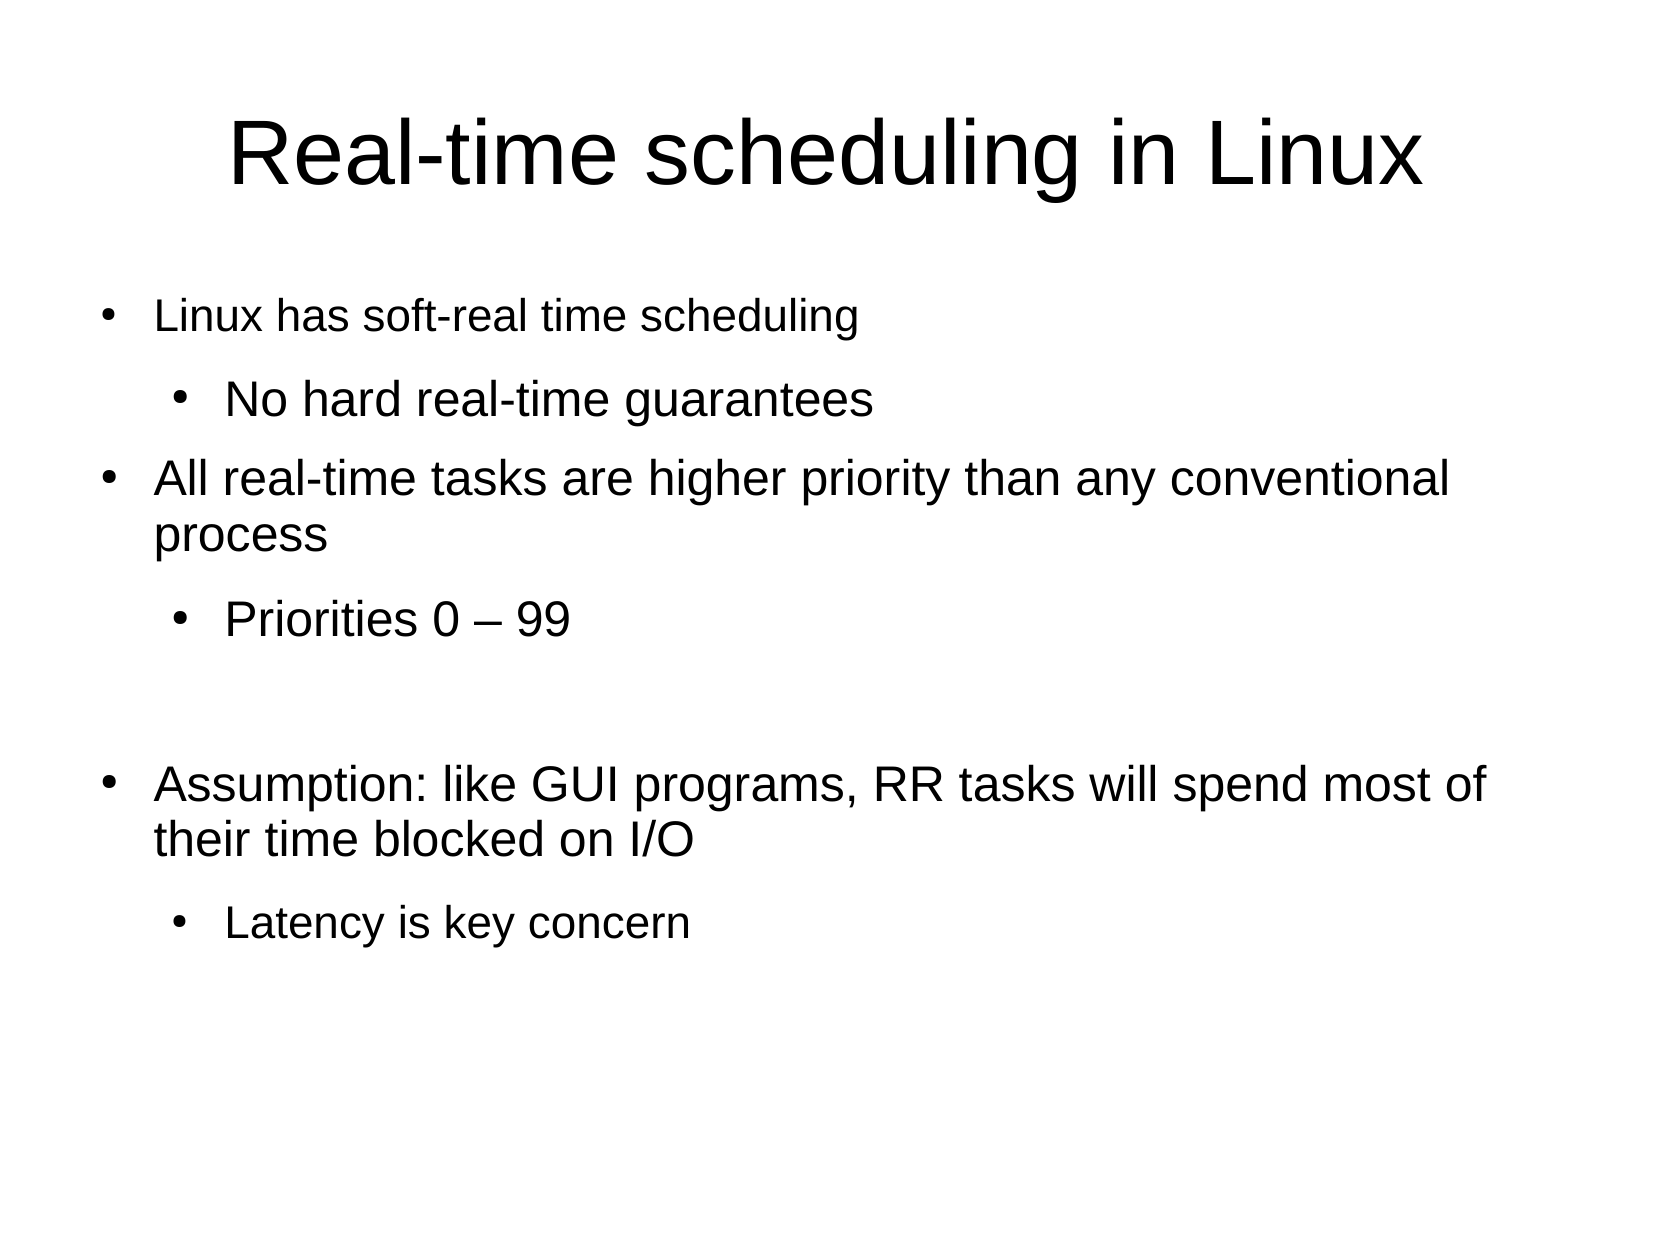

# Real-time scheduling in Linux
Linux has soft-real time scheduling
No hard real-time guarantees
All real-time tasks are higher priority than any conventional process
Priorities 0 – 99
Assumption: like GUI programs, RR tasks will spend most of their time blocked on I/O
Latency is key concern